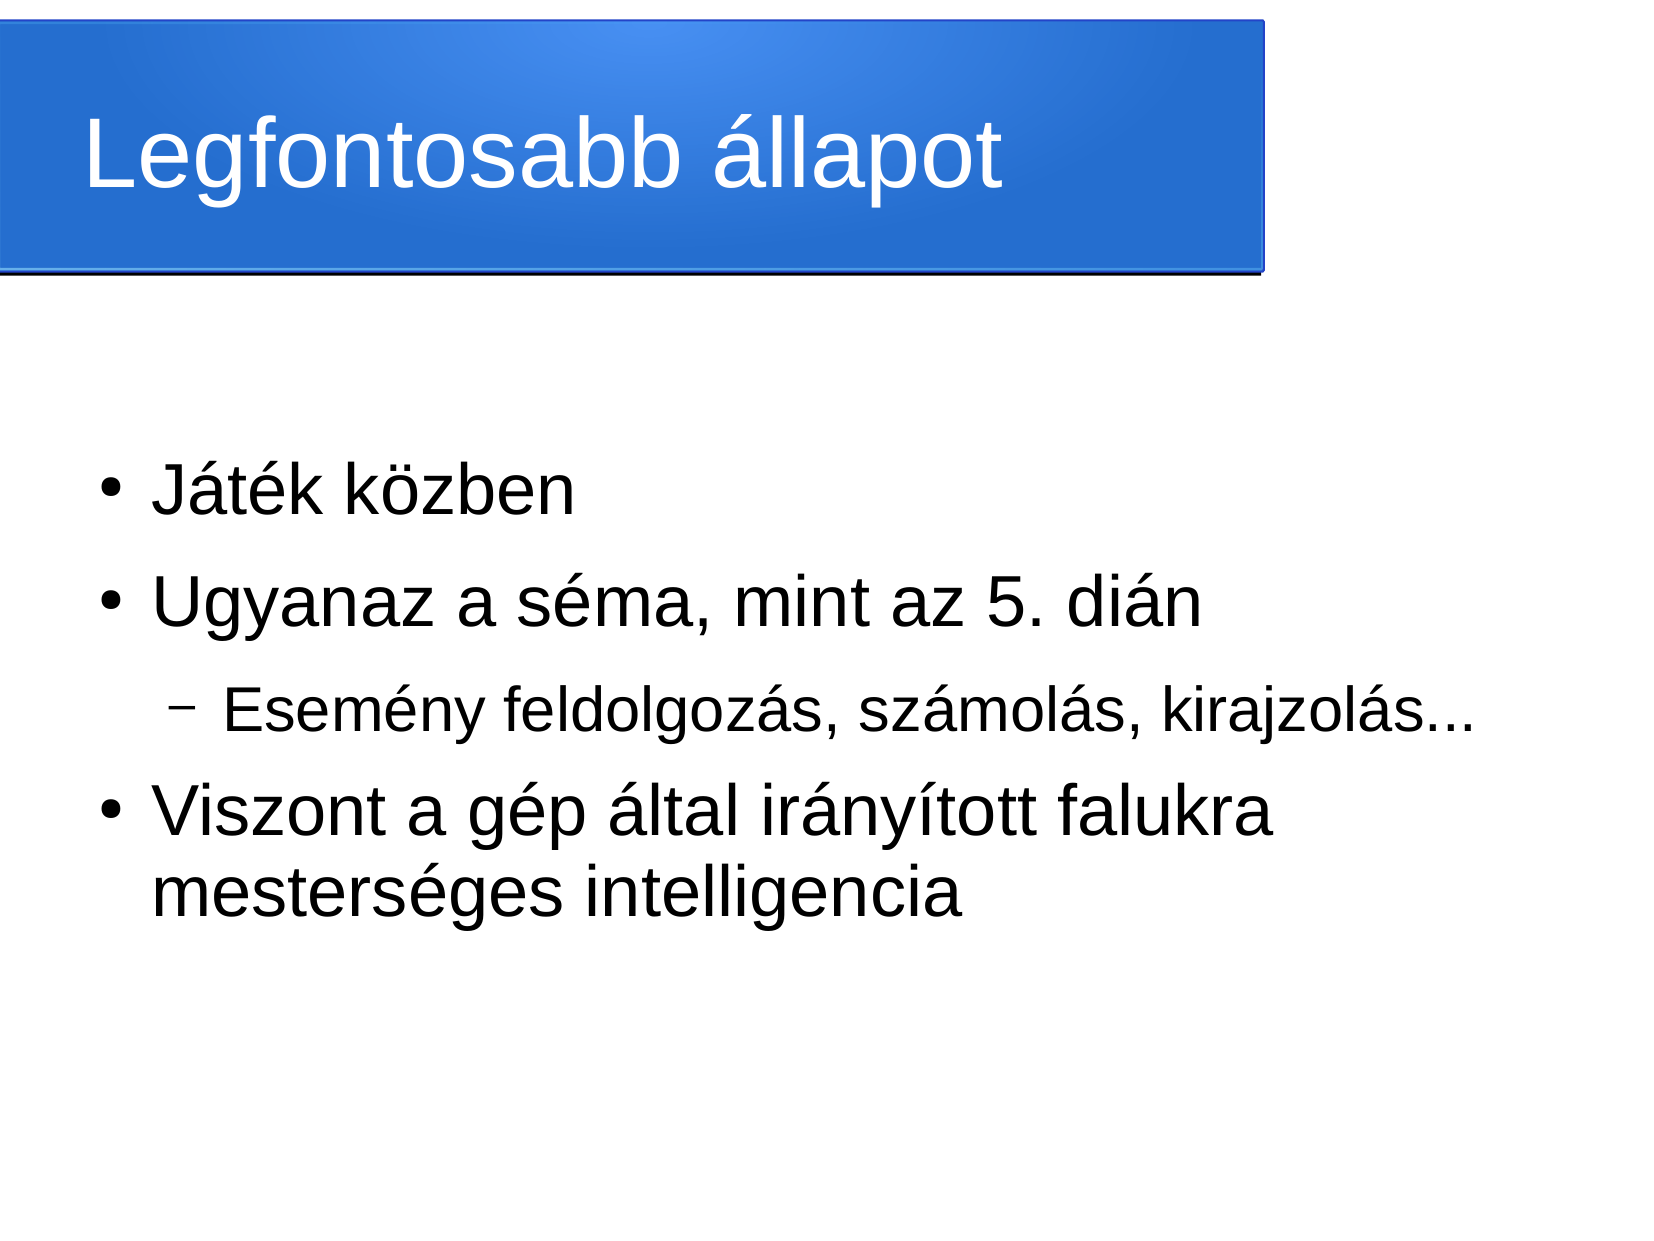

# Legfontosabb állapot
Játék közben
Ugyanaz a séma, mint az 5. dián
Esemény feldolgozás, számolás, kirajzolás...
Viszont a gép által irányított falukra mesterséges intelligencia